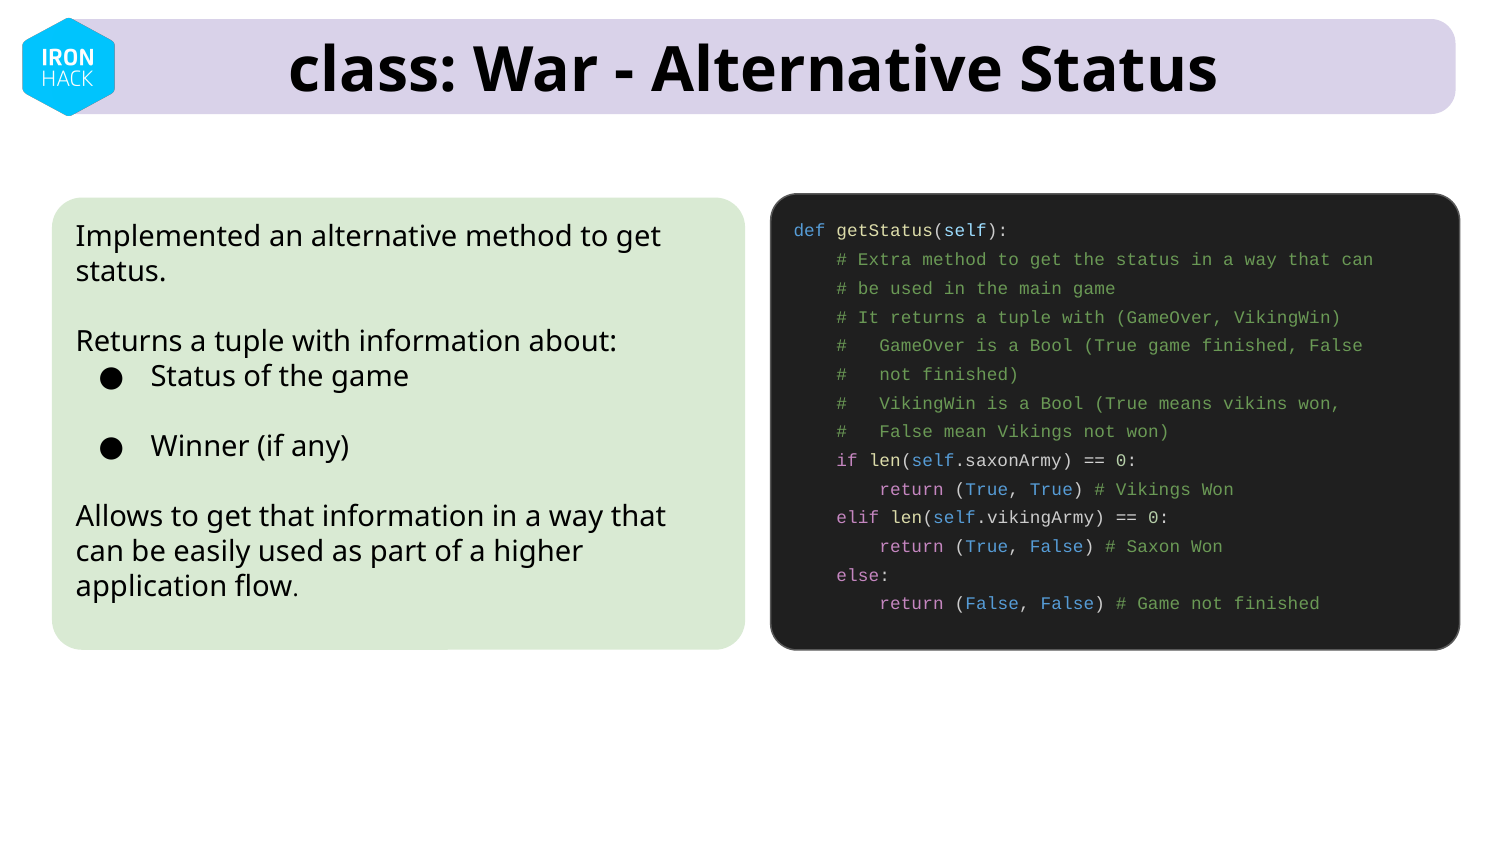

class: War - Alternative Status
def getStatus(self):
 # Extra method to get the status in a way that can
 # be used in the main game
 # It returns a tuple with (GameOver, VikingWin)
 # GameOver is a Bool (True game finished, False
 # not finished)
 # VikingWin is a Bool (True means vikins won,
 # False mean Vikings not won)
 if len(self.saxonArmy) == 0:
 return (True, True) # Vikings Won
 elif len(self.vikingArmy) == 0:
 return (True, False) # Saxon Won
 else:
 return (False, False) # Game not finished
Implemented an alternative method to get status.
Returns a tuple with information about:
Status of the game
Winner (if any)
Allows to get that information in a way that can be easily used as part of a higher application flow.